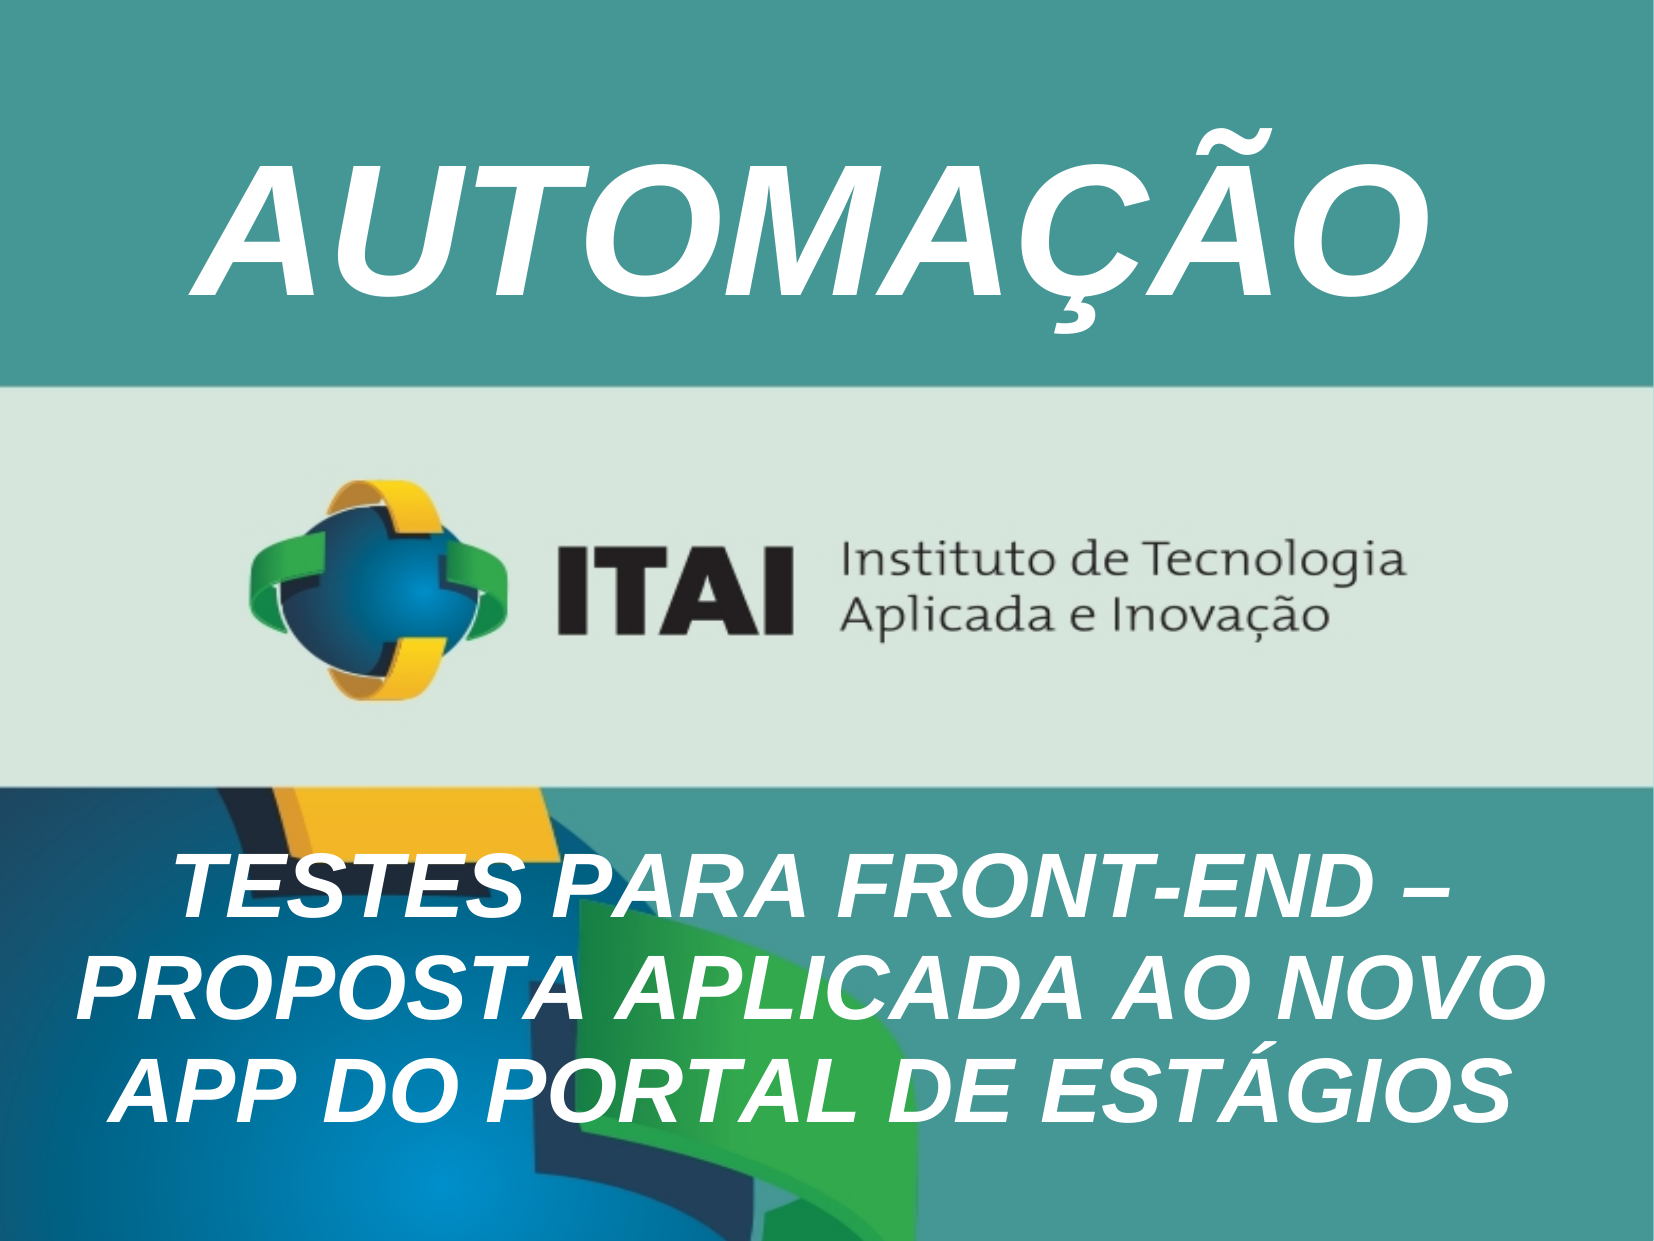

AUTOMAÇÃO
NOVO FRONT-END DO PORTAL DE ESTÁGIOS - TESTES
TESTES PARA FRONT-END – PROPOSTA APLICADA AO NOVO APP DO PORTAL DE ESTÁGIOS